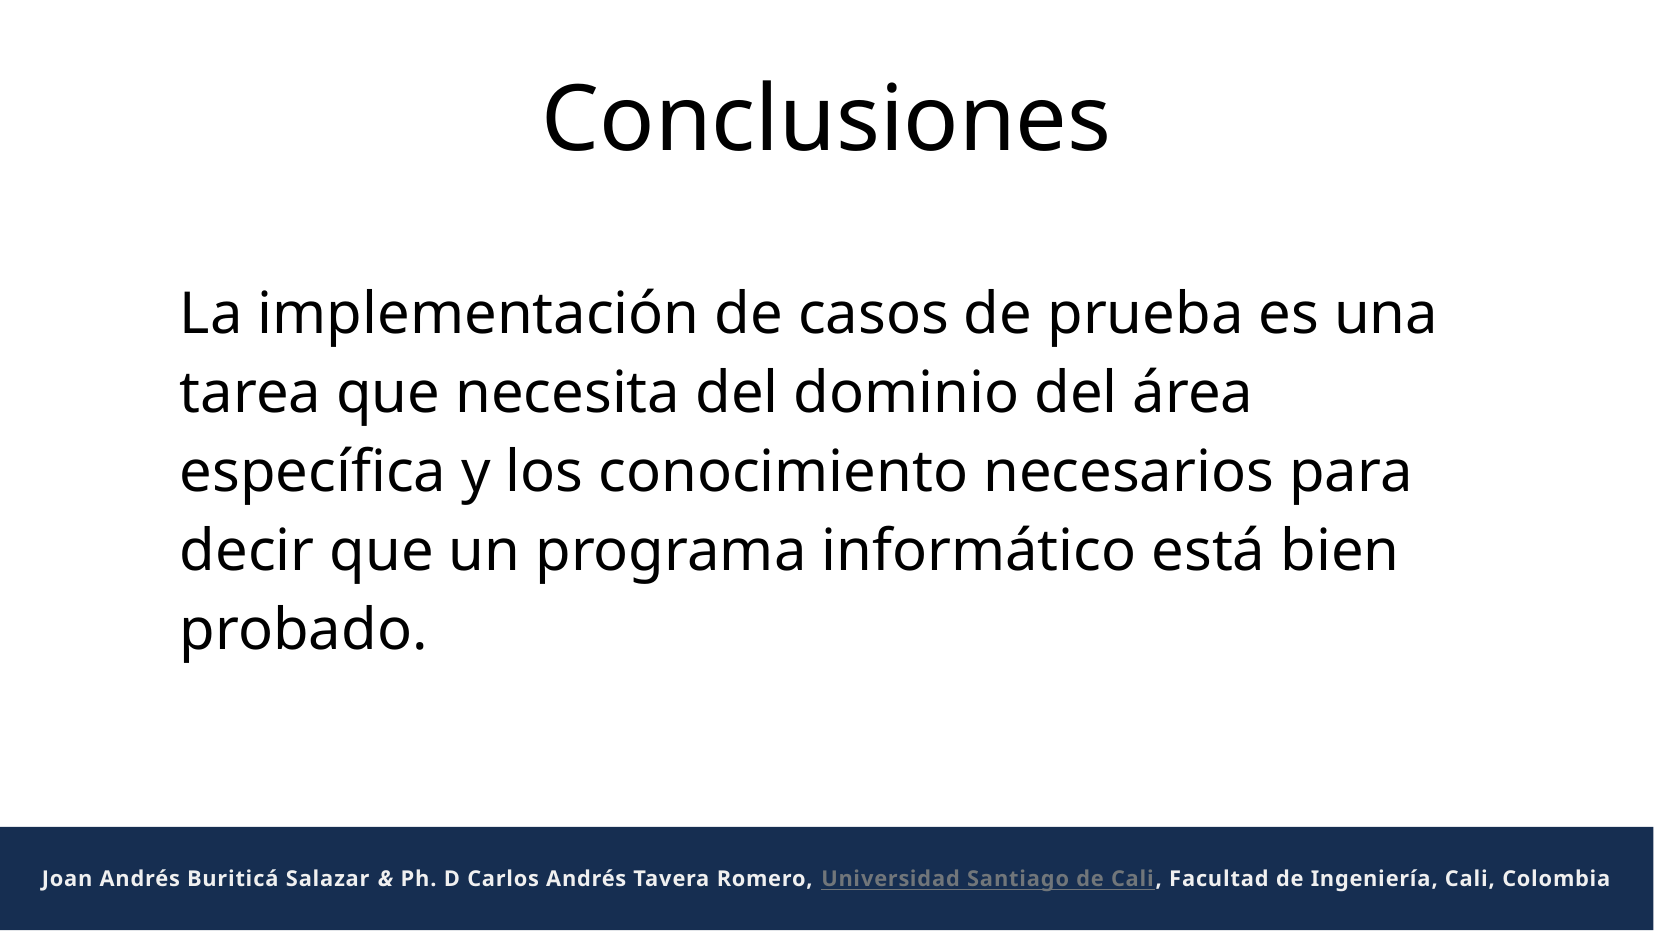

Conclusiones
# La implementación de casos de prueba es una tarea que necesita del dominio del área específica y los conocimiento necesarios para decir que un programa informático está bien probado.